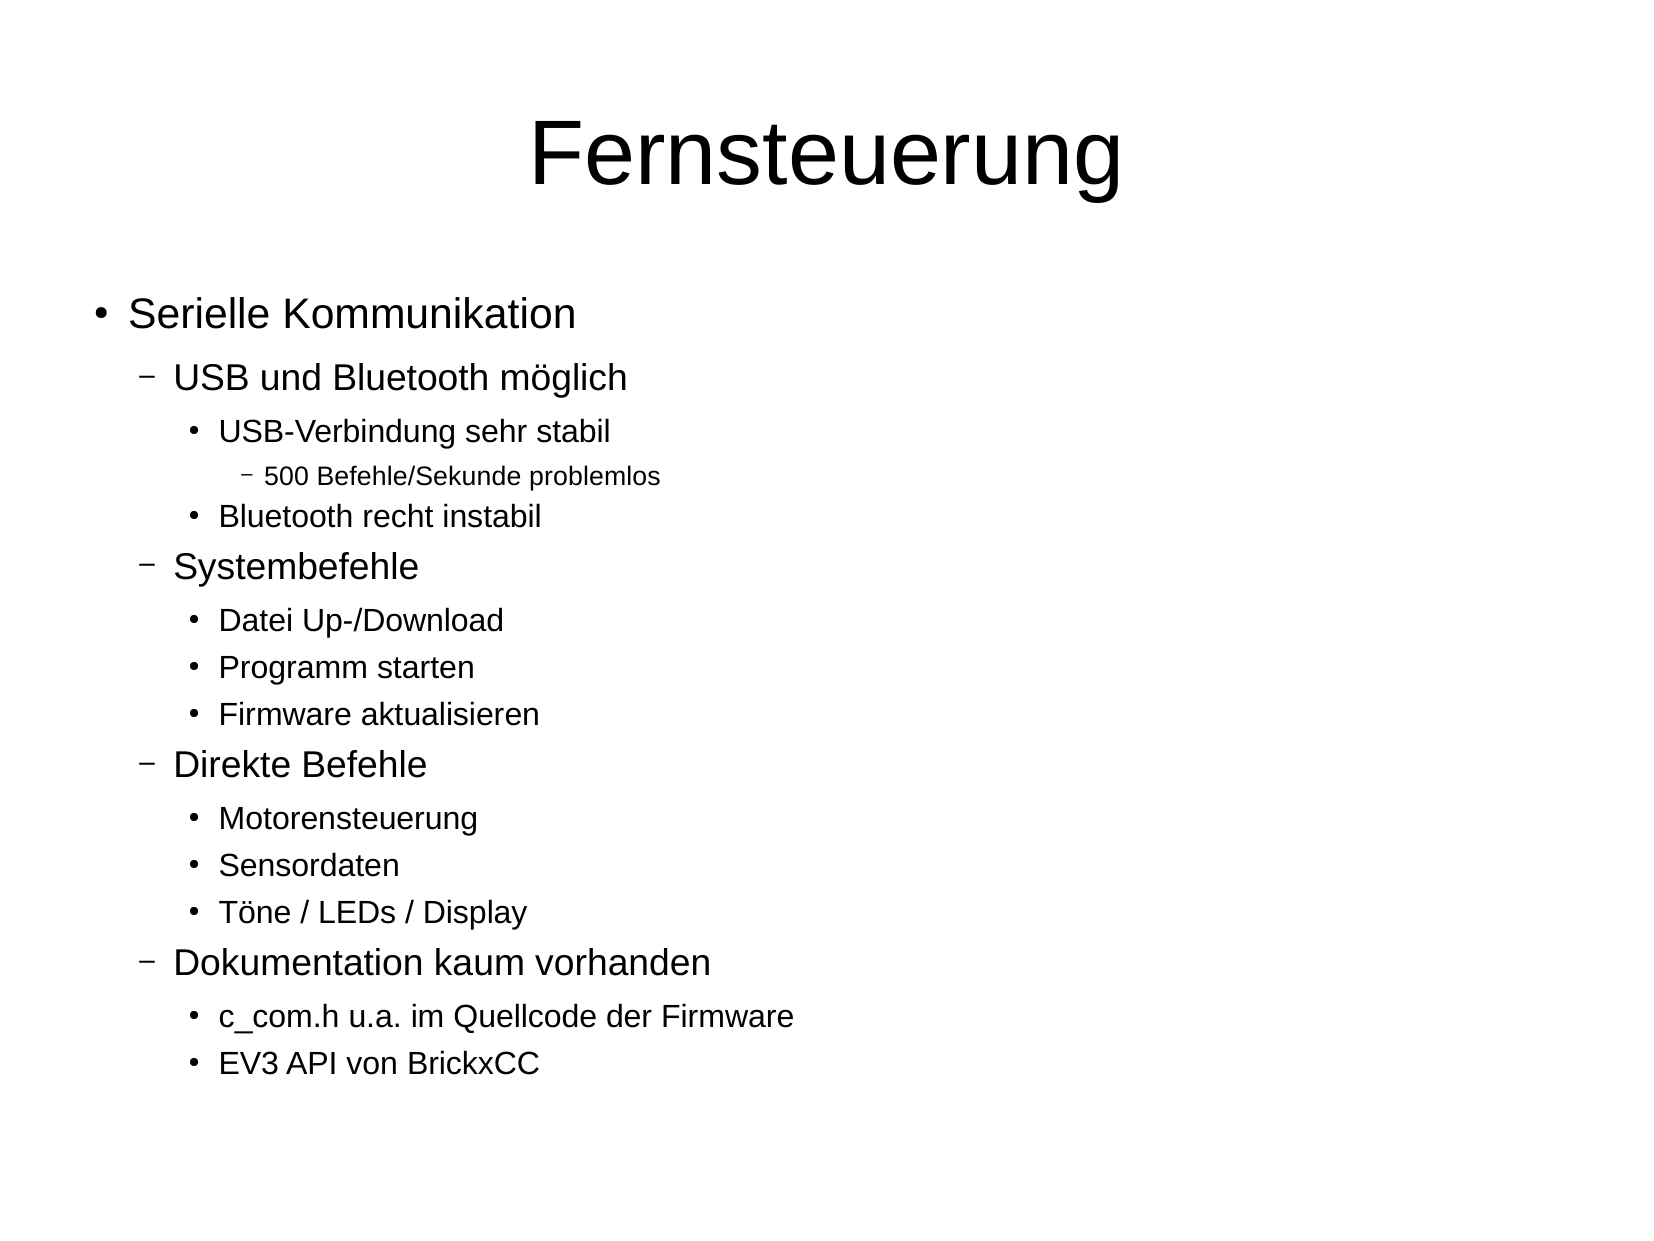

# Fernsteuerung
Serielle Kommunikation
USB und Bluetooth möglich
USB-Verbindung sehr stabil
500 Befehle/Sekunde problemlos
Bluetooth recht instabil
Systembefehle
Datei Up-/Download
Programm starten
Firmware aktualisieren
Direkte Befehle
Motorensteuerung
Sensordaten
Töne / LEDs / Display
Dokumentation kaum vorhanden
c_com.h u.a. im Quellcode der Firmware
EV3 API von BrickxCC